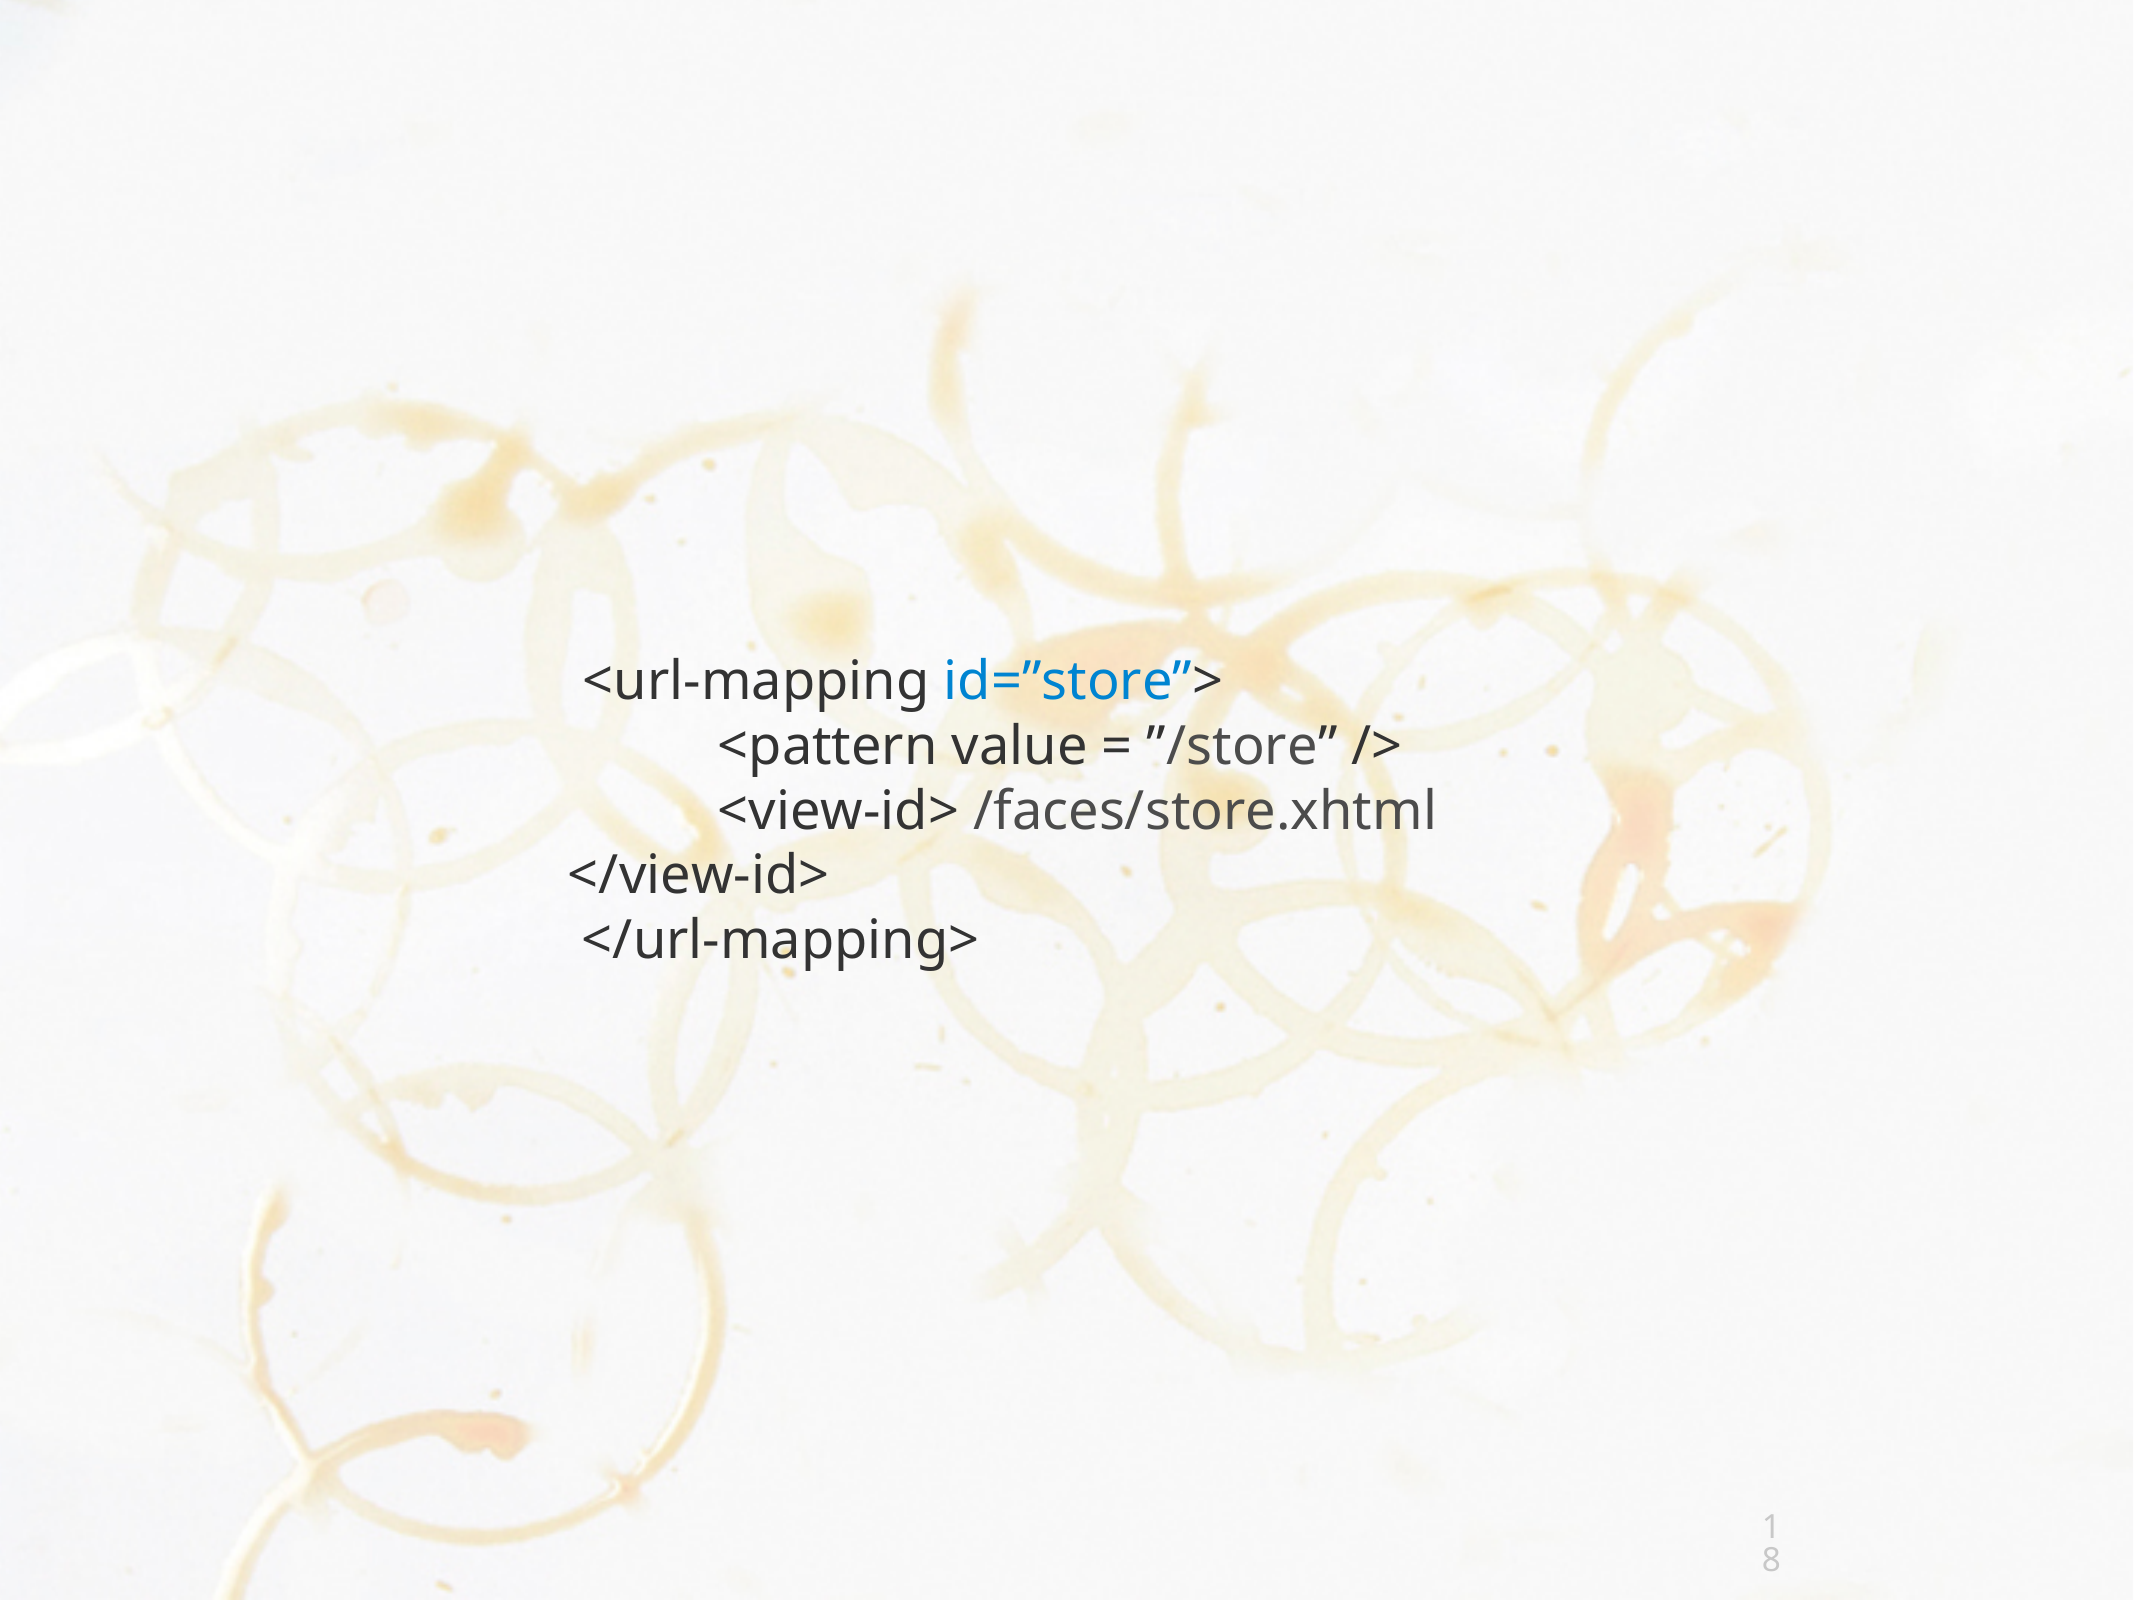

<url-mapping id=”store”>
	<pattern value = ”/store” />
	<view-id> /faces/store.xhtml </view-id>
 </url-mapping>
18